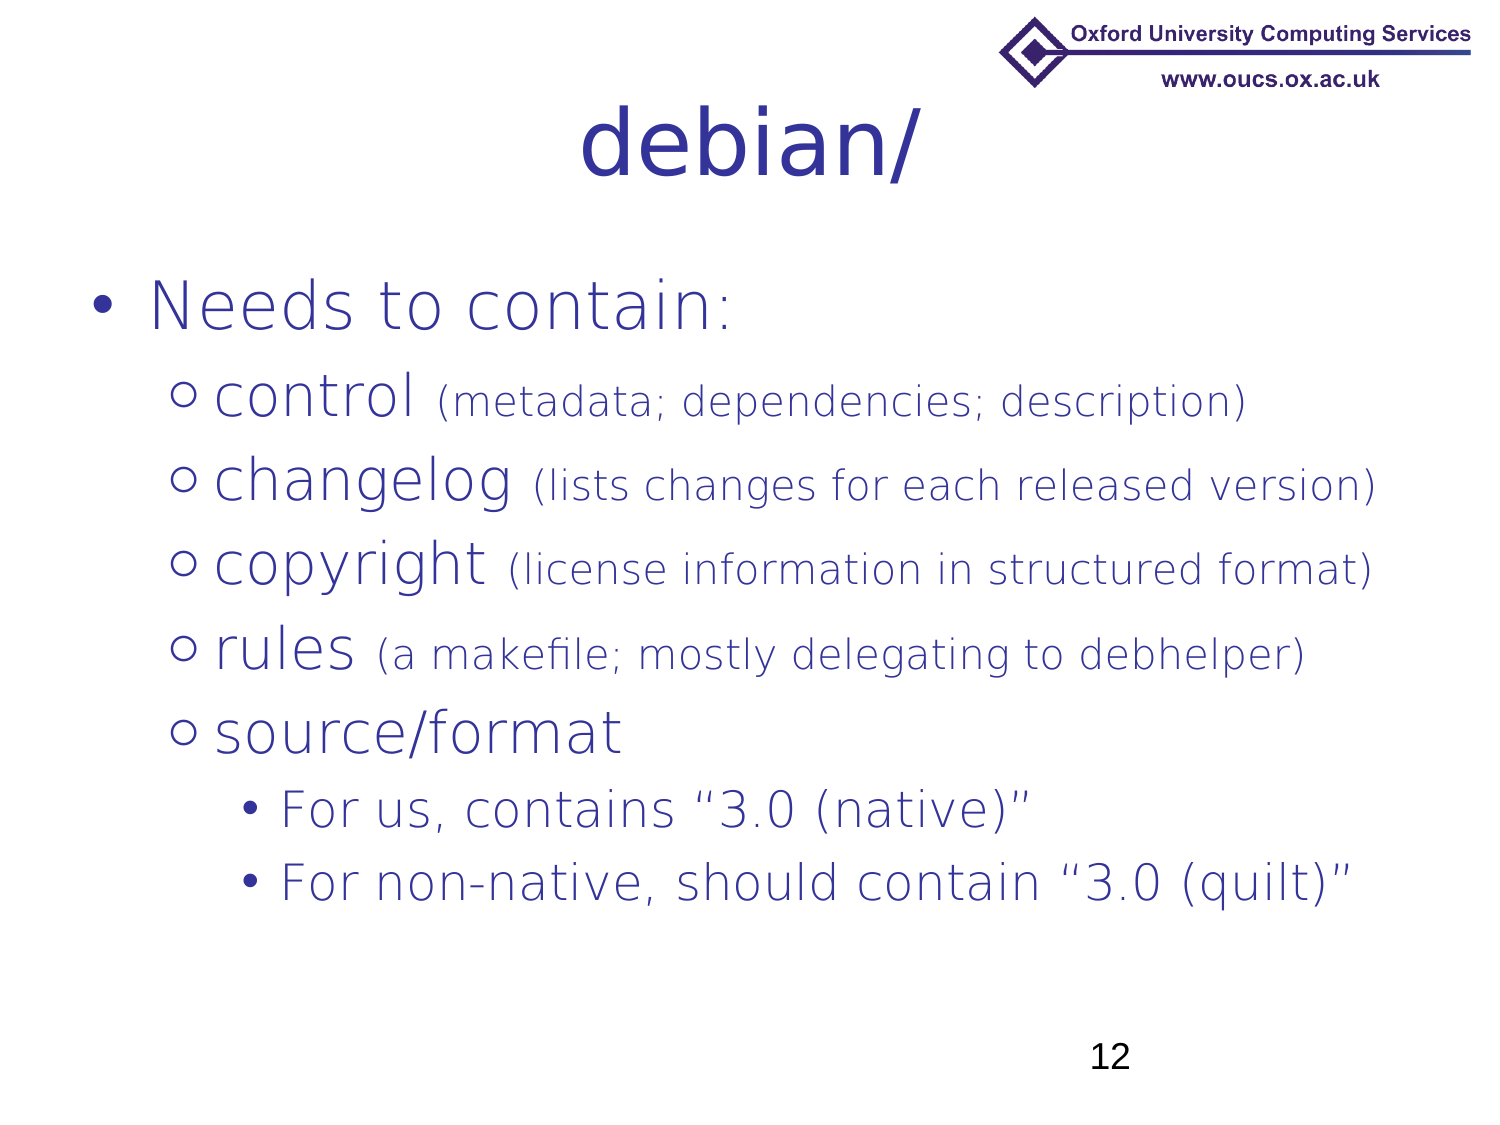

# debian/
Needs to contain:
control (metadata; dependencies; description)
changelog (lists changes for each released version)
copyright (license information in structured format)
rules (a makefile; mostly delegating to debhelper)
source/format
For us, contains “3.0 (native)”
For non-native, should contain “3.0 (quilt)”
12